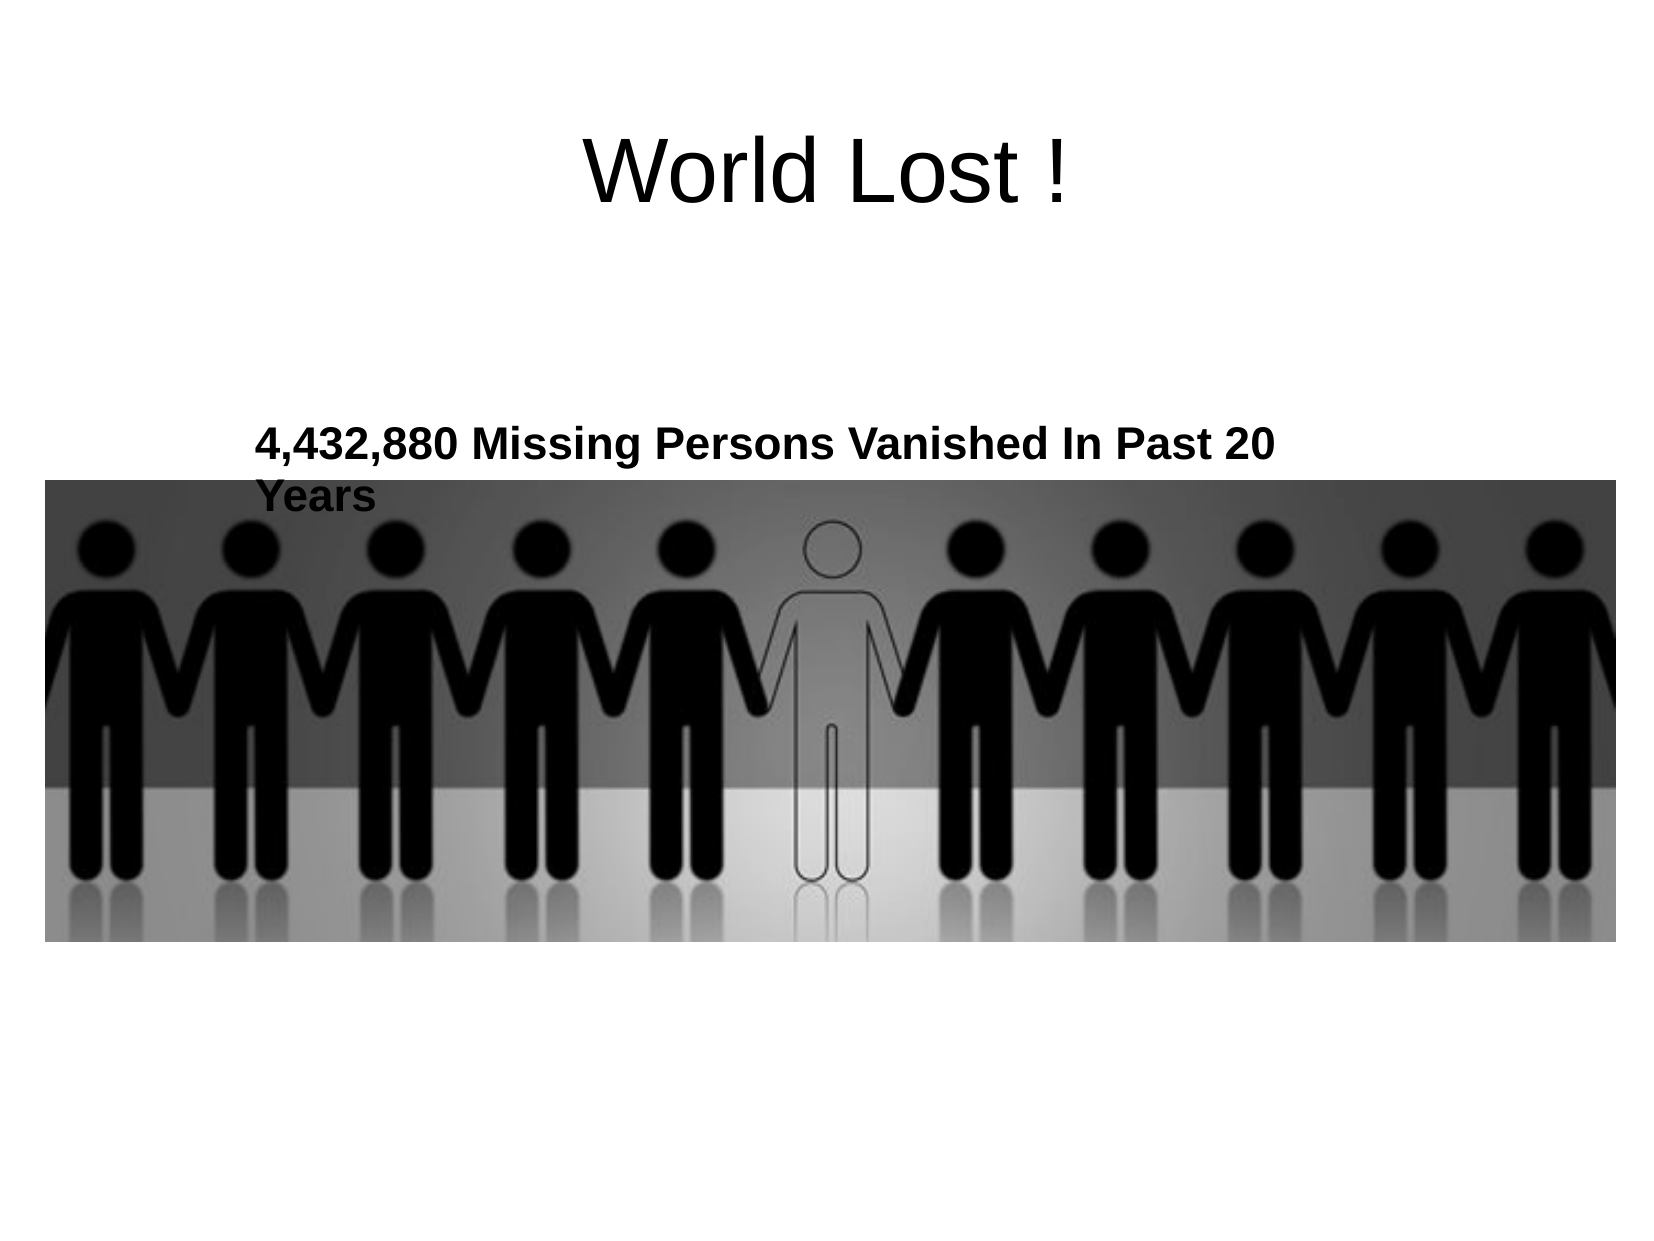

# World Lost !
4,432,880 Missing Persons Vanished In Past 20 Years